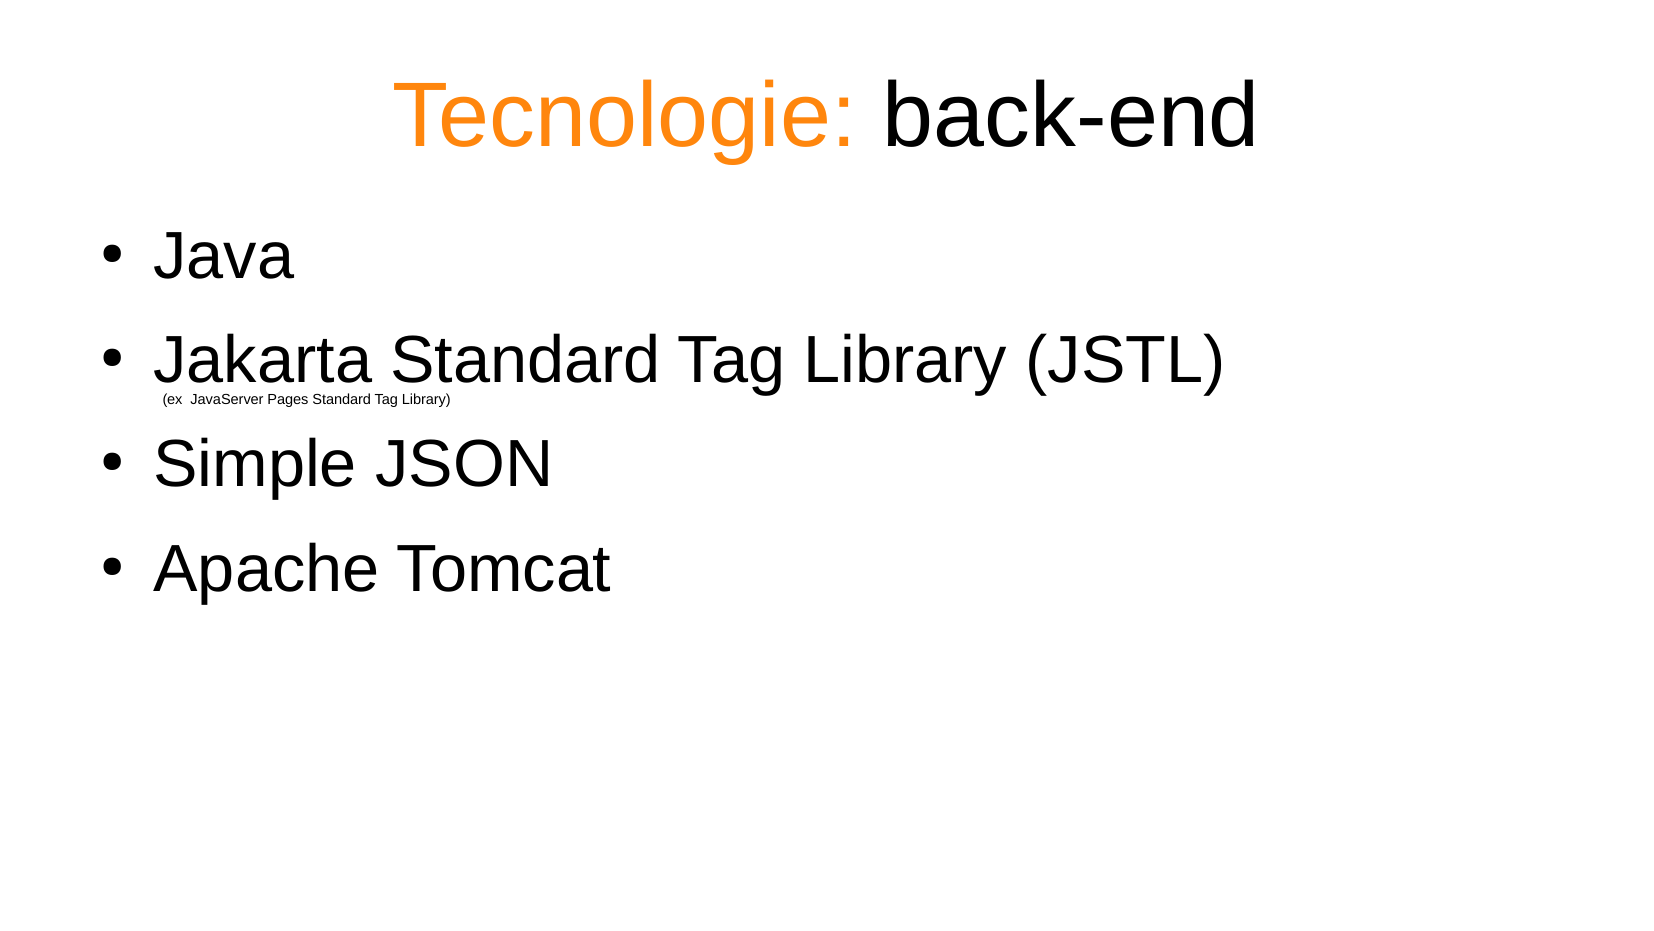

# Tecnologie: back-end
Java
Jakarta Standard Tag Library (JSTL)
Simple JSON
Apache Tomcat
(ex JavaServer Pages Standard Tag Library)